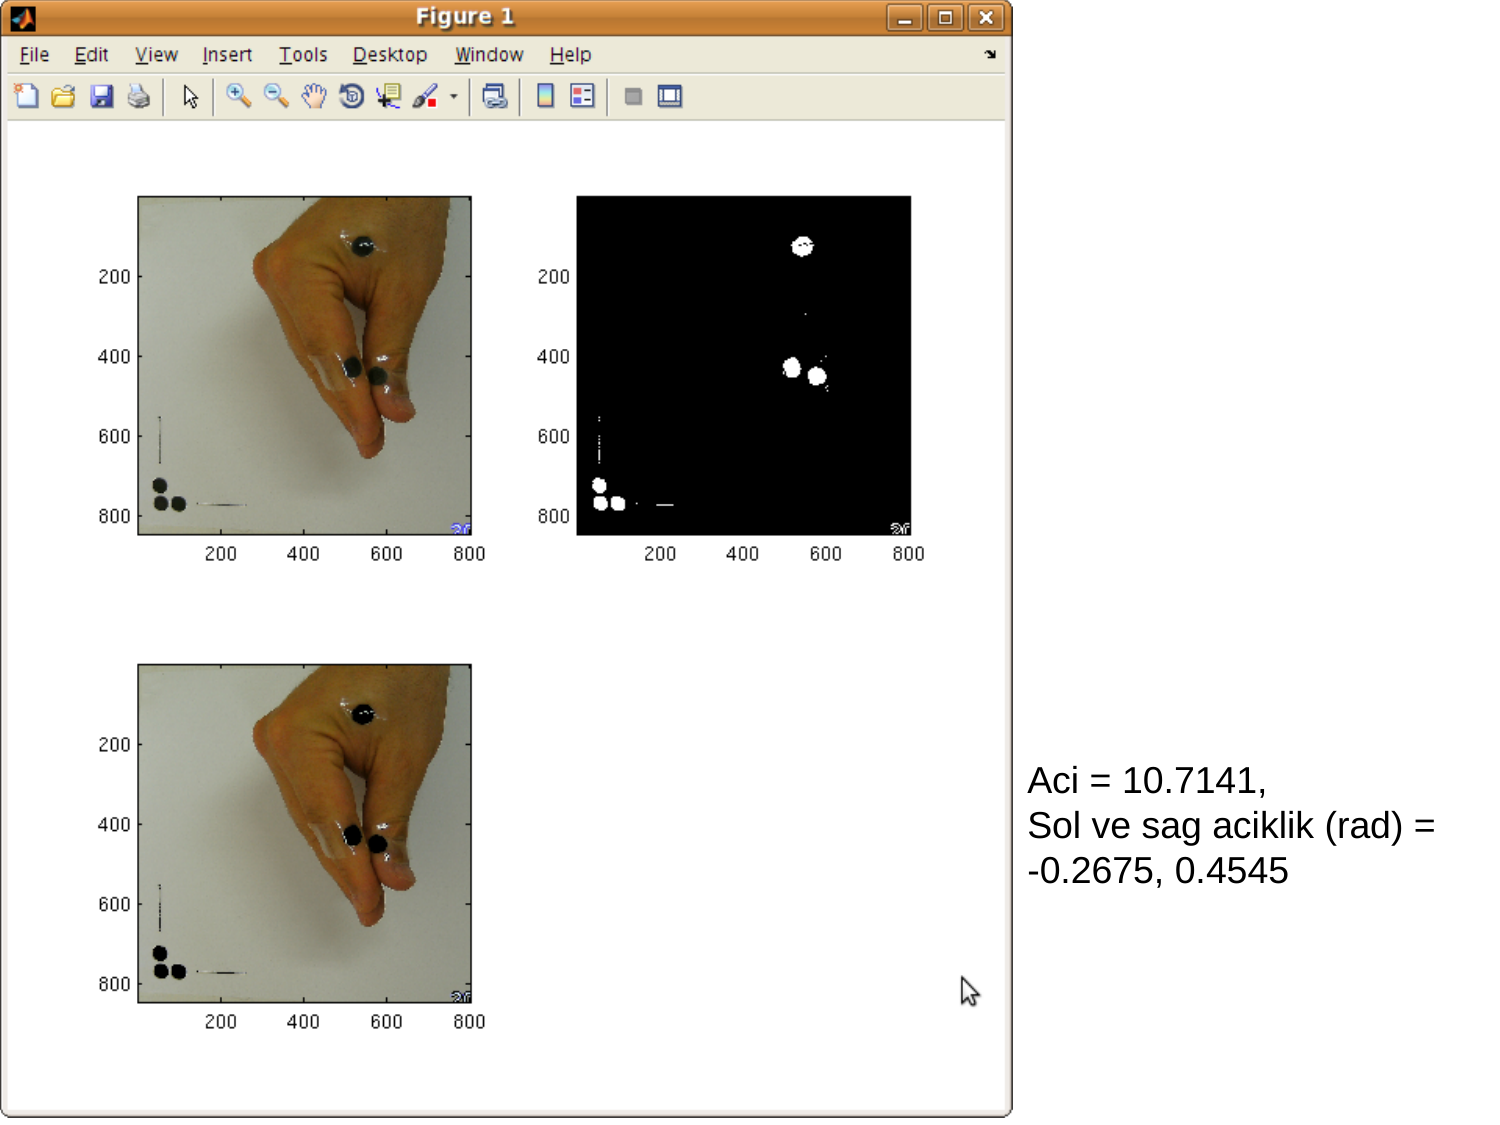

Aci = 10.7141,
Sol ve sag aciklik (rad) =
-0.2675, 0.4545